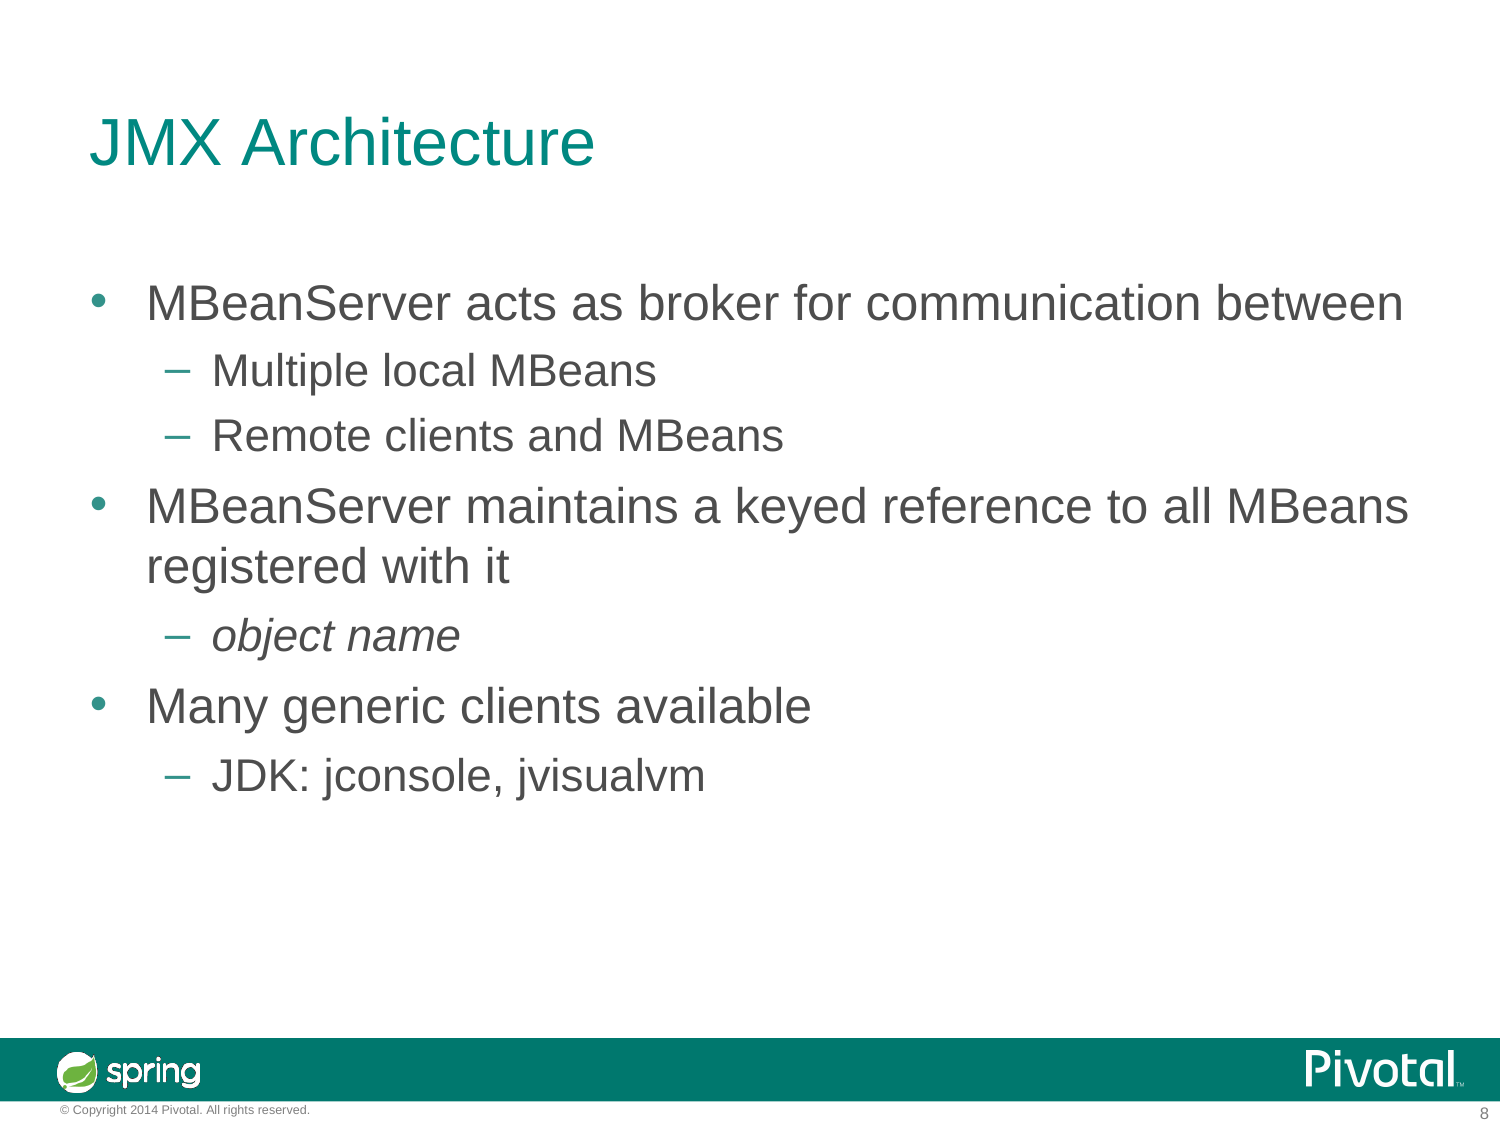

# JMX Architecture
MBeanServer acts as broker for communication between
Multiple local MBeans
Remote clients and MBeans
MBeanServer maintains a keyed reference to all MBeans registered with it
object name
Many generic clients available
JDK: jconsole, jvisualvm